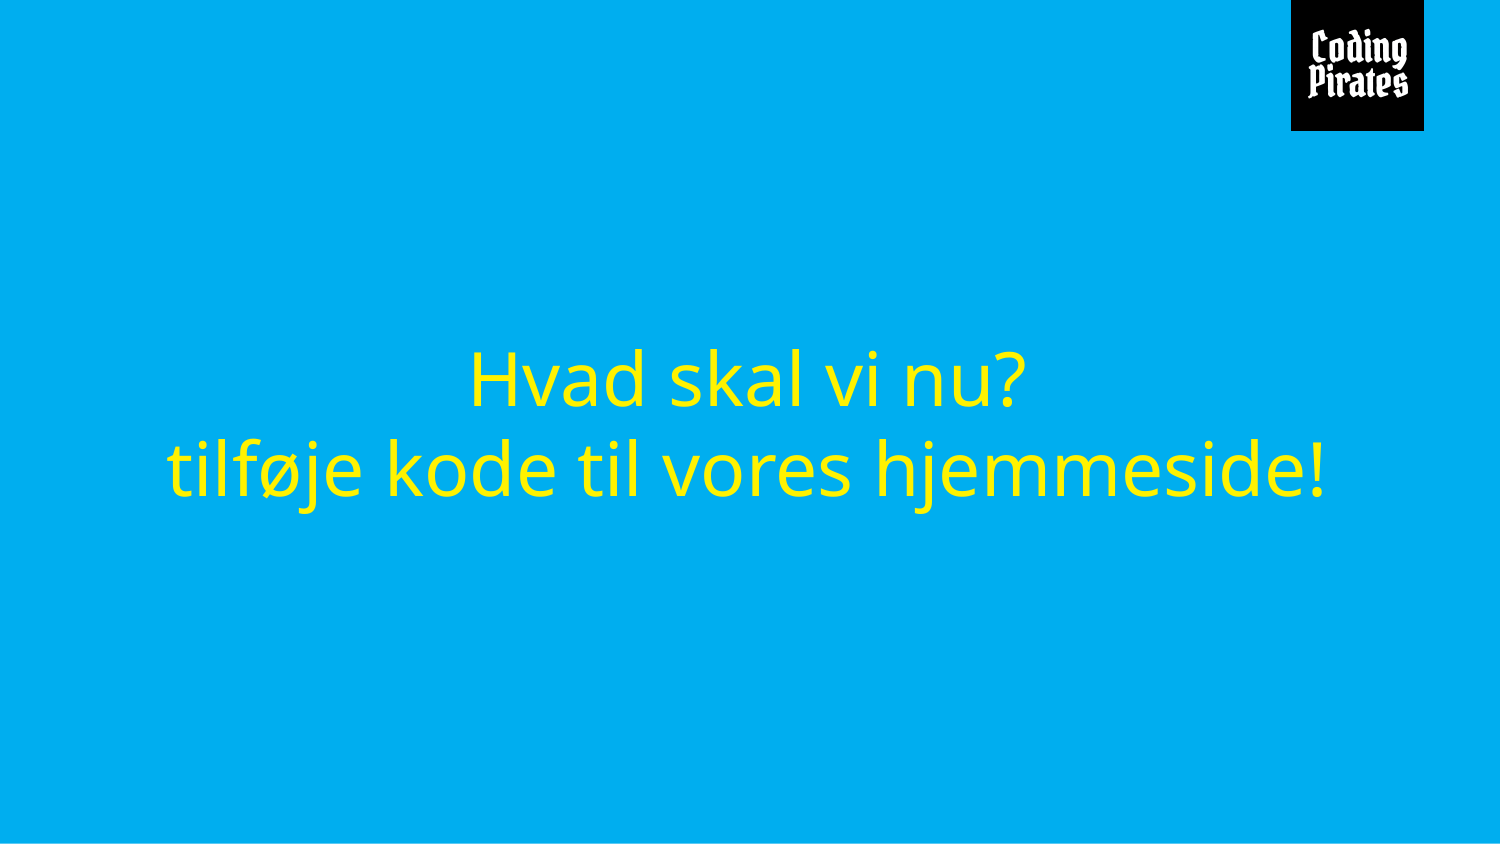

# Hvad skal vi nu? tilføje kode til vores hjemmeside!